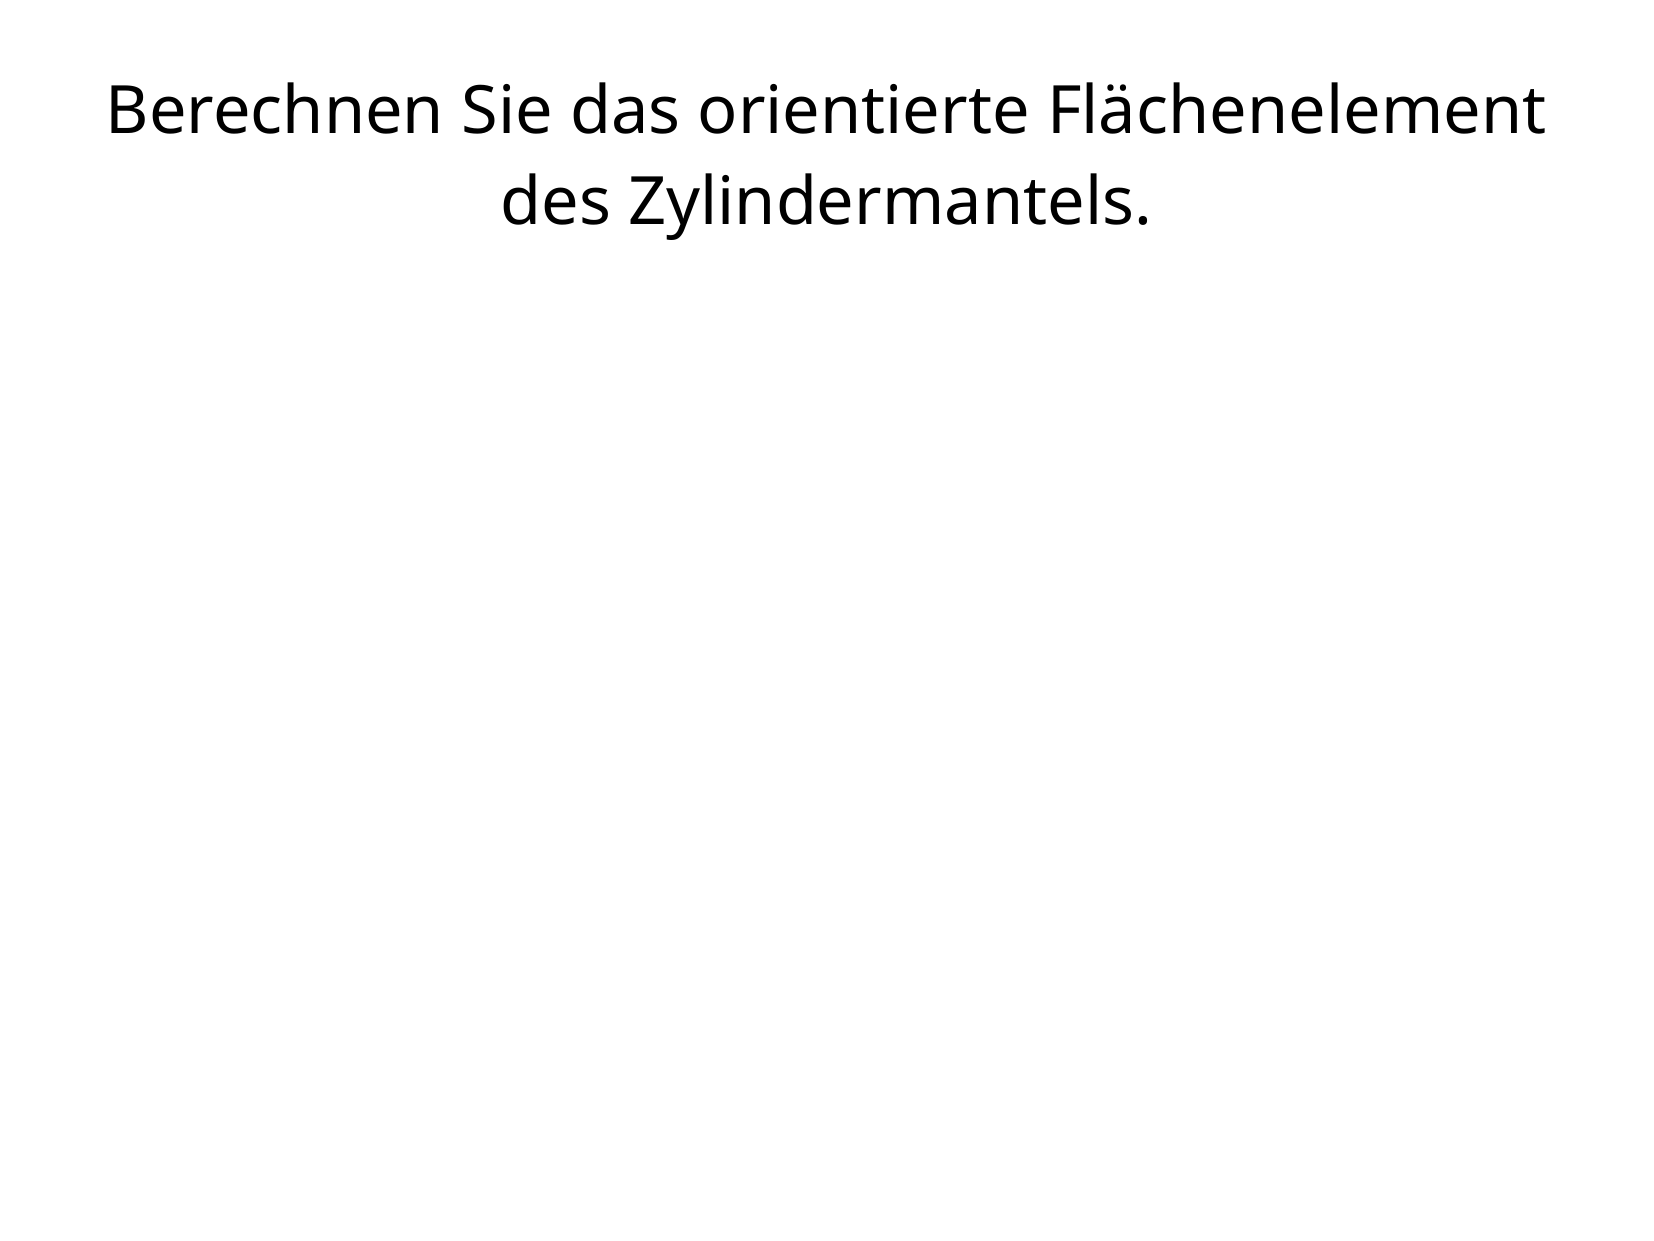

# Berechnen Sie das orientierte Flächenelement des Zylindermantels.